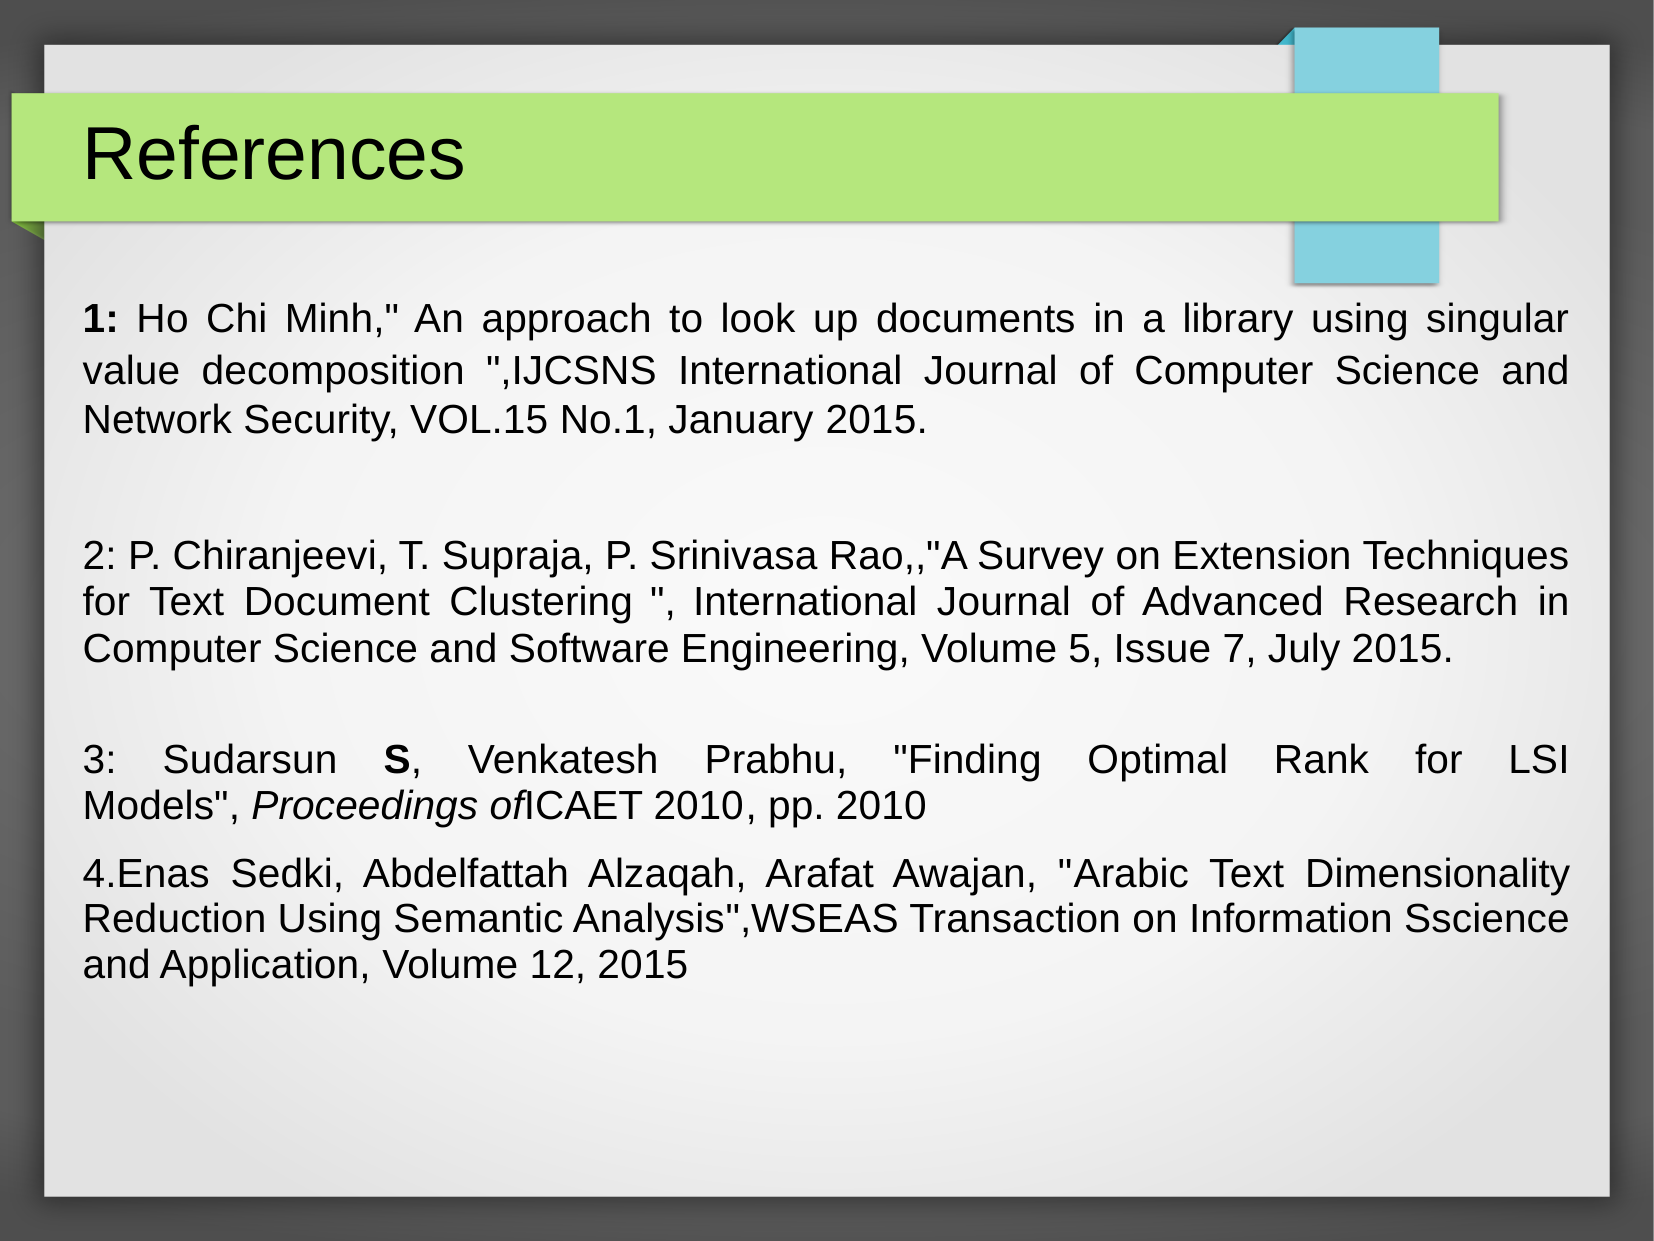

# References
1: Ho Chi Minh," An approach to look up documents in a library using singular value decomposition ",IJCSNS International Journal of Computer Science and Network Security, VOL.15 No.1, January 2015.
2: P. Chiranjeevi, T. Supraja, P. Srinivasa Rao,,"A Survey on Extension Techniques for Text Document Clustering ", International Journal of Advanced Research in Computer Science and Software Engineering, Volume 5, Issue 7, July 2015.
3: Sudarsun S, Venkatesh Prabhu, "Finding Optimal Rank for LSI Models", Proceedings ofICAET 2010, pp. 2010
4.Enas Sedki, Abdelfattah Alzaqah, Arafat Awajan, "Arabic Text Dimensionality Reduction Using Semantic Analysis",WSEAS Transaction on Information Sscience and Application, Volume 12, 2015